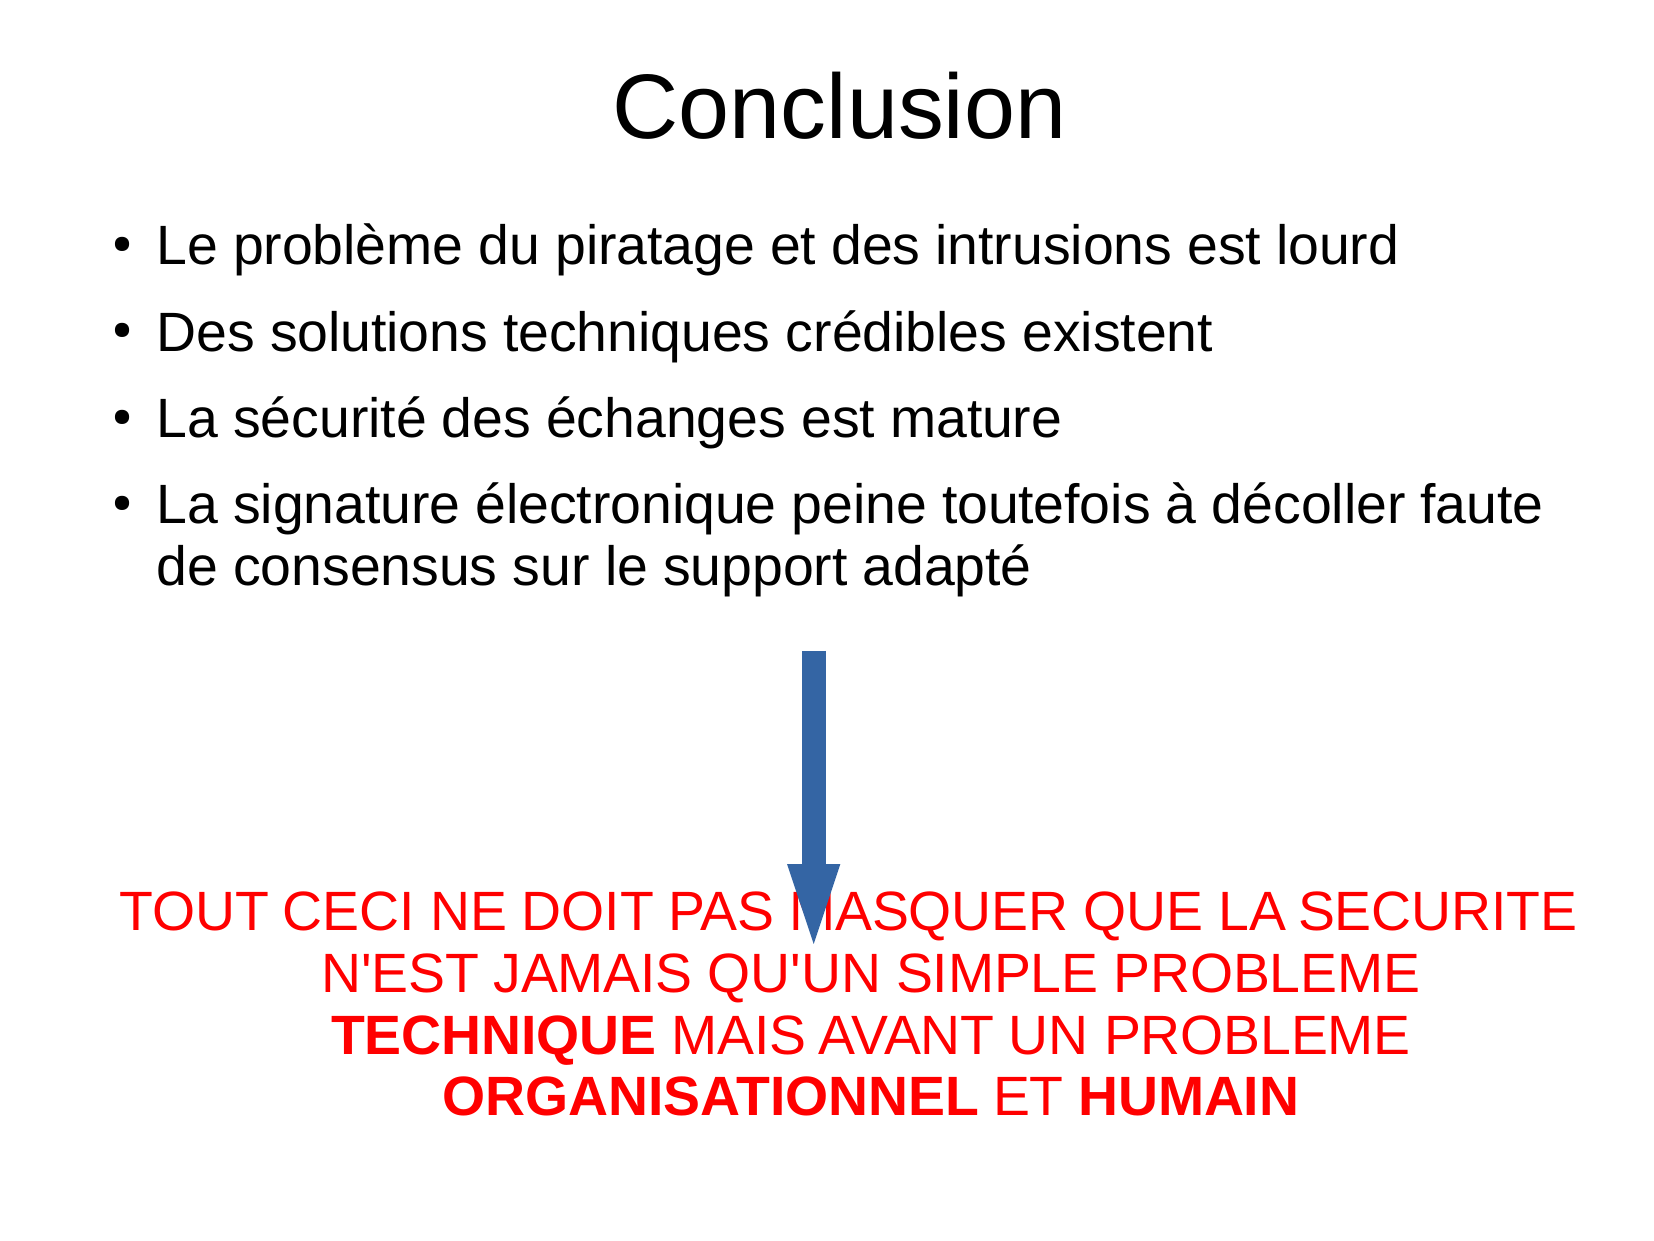

# Conclusion
Le problème du piratage et des intrusions est lourd
Des solutions techniques crédibles existent
La sécurité des échanges est mature
La signature électronique peine toutefois à décoller faute de consensus sur le support adapté
TOUT CECI NE DOIT PAS MASQUER QUE LA SECURITE N'EST JAMAIS QU'UN SIMPLE PROBLEME TECHNIQUE MAIS AVANT UN PROBLEME ORGANISATIONNEL ET HUMAIN